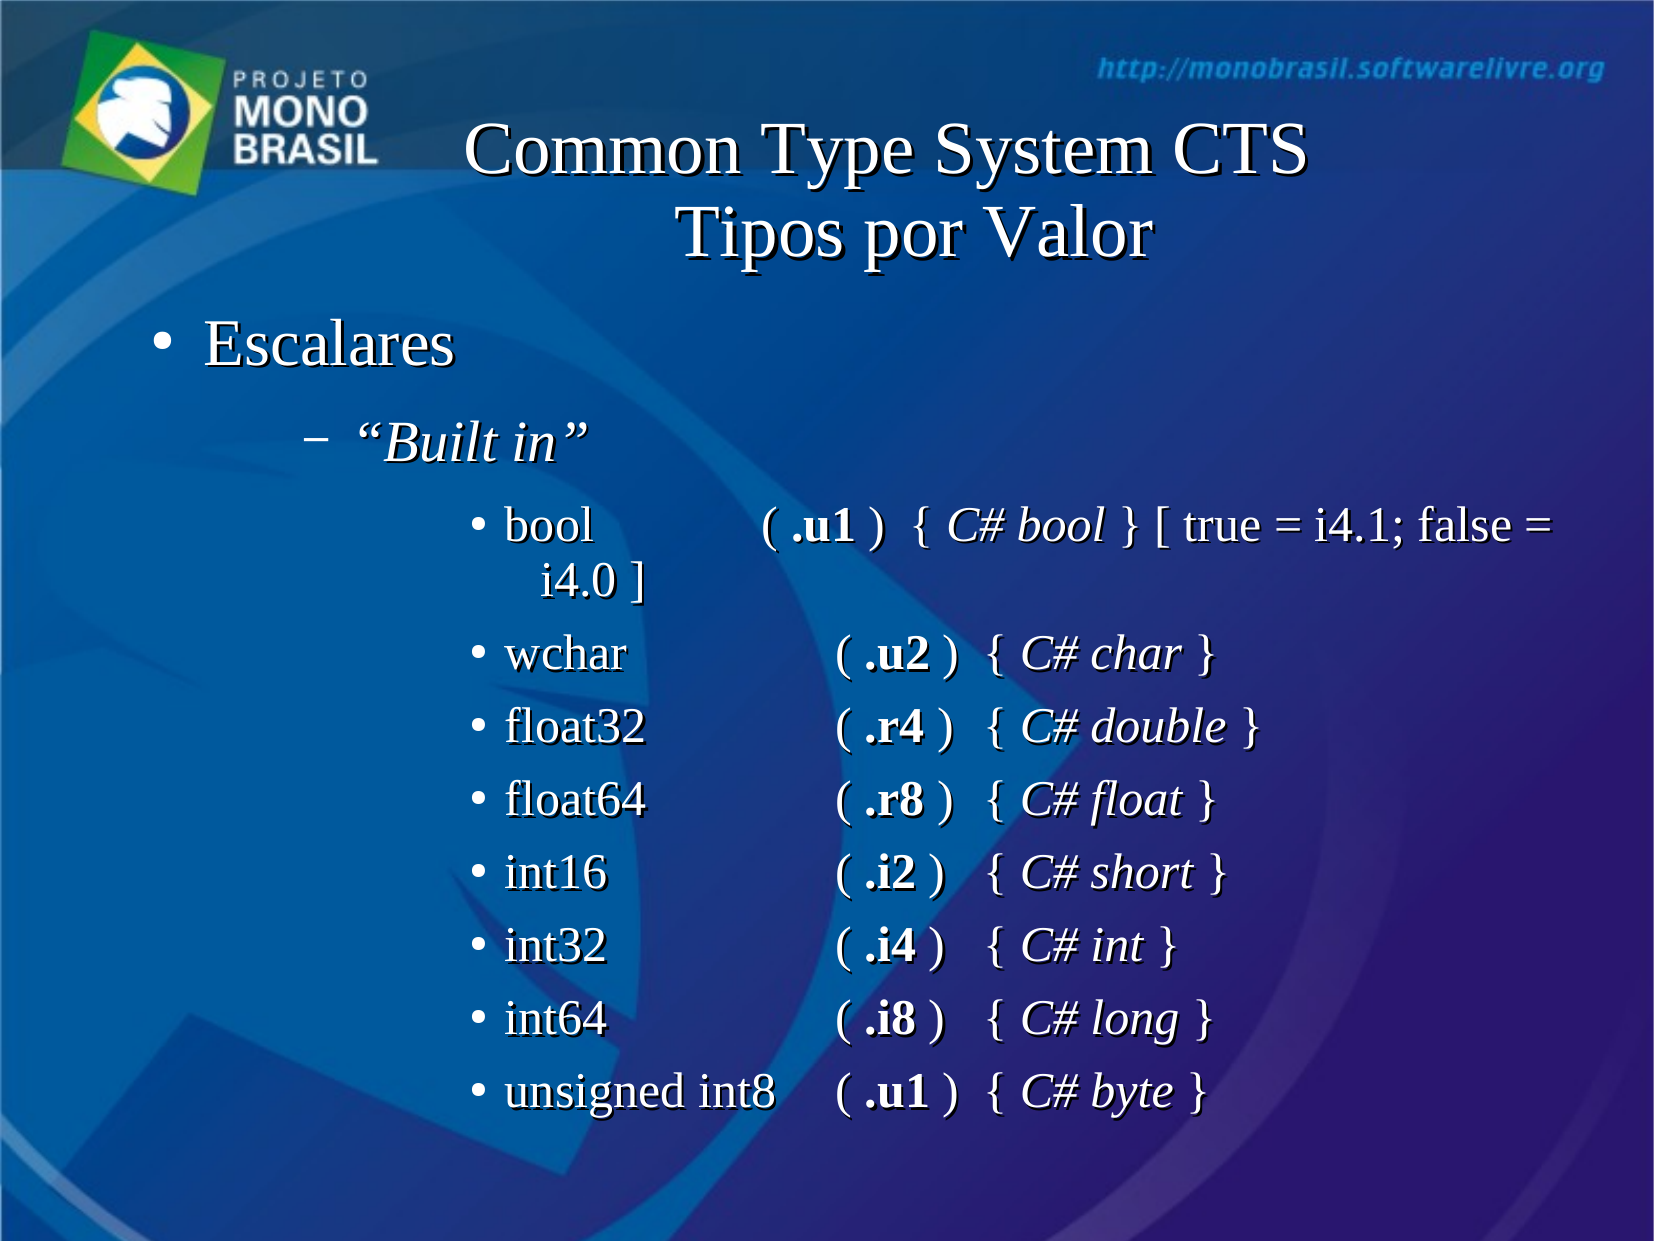

# Common Type System CTS Tipos por Valor
Escalares
“Built in”
bool 		( .u1 ) 	{ C# bool } [ true = i4.1; false = i4.0 ]
wchar 	( .u2 ) 	{ C# char }
float32 	( .r4 ) 	{ C# double }
float64 	( .r8 ) 	{ C# float }
int16 	( .i2 ) 	{ C# short }
int32 	( .i4 ) 	{ C# int }
int64 	( .i8 ) 	{ C# long }
unsigned int8 	( .u1 ) 	{ C# byte }